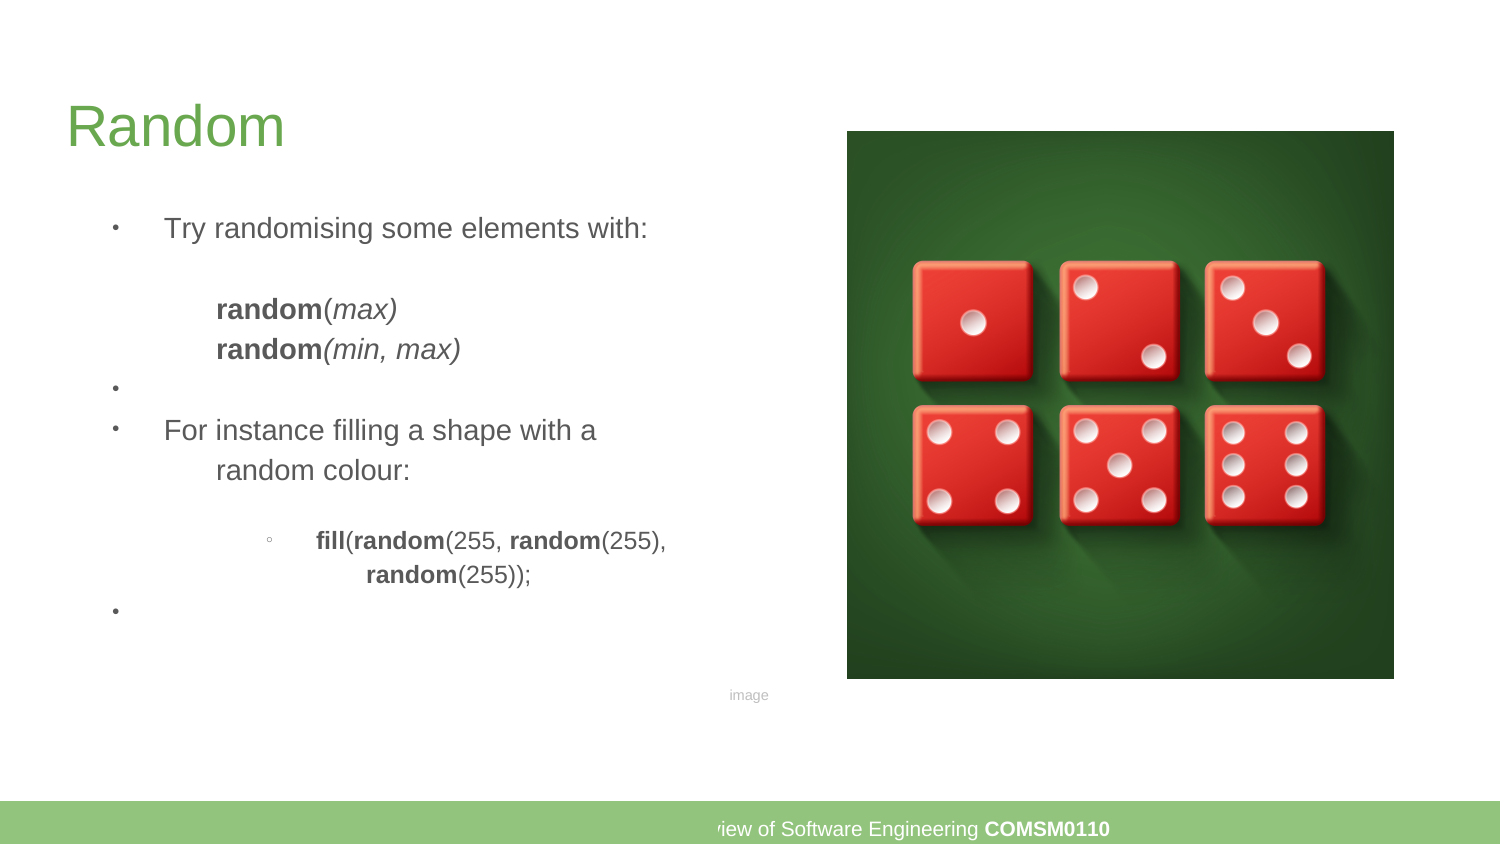

# Random
Try randomising some elements with:
random(max)
random(min, max)
For instance filling a shape with a random colour:
fill(random(255, random(255), random(255));
image